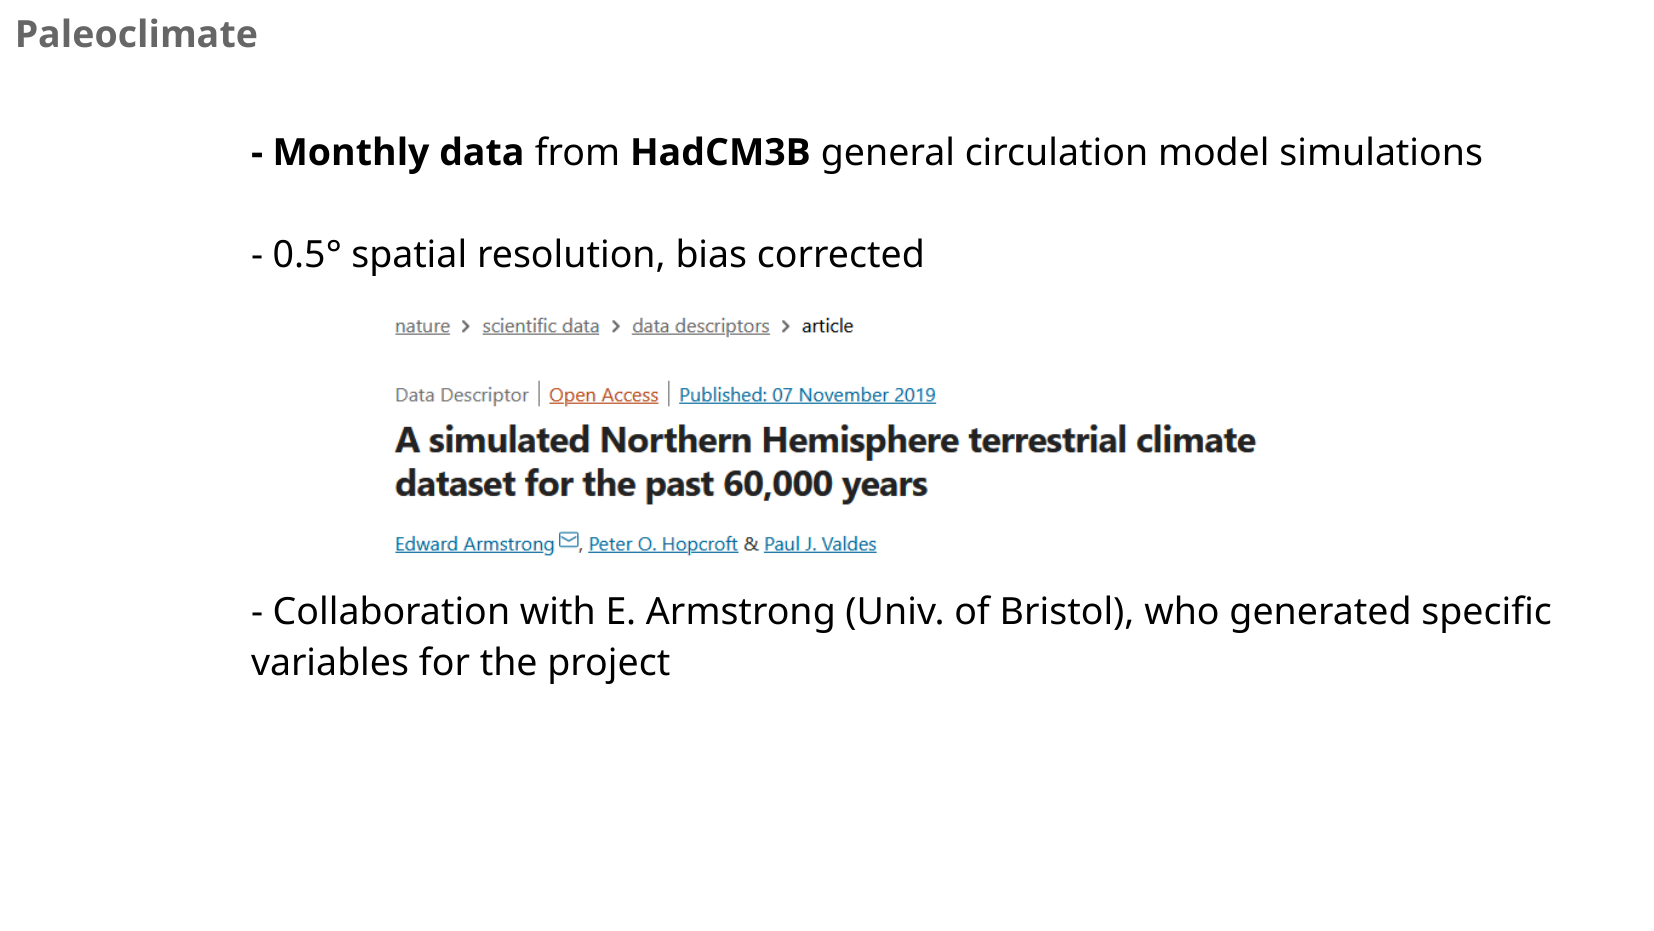

Paleoclimate
- Monthly data from HadCM3B general circulation model simulations
- 0.5° spatial resolution, bias corrected
- Collaboration with E. Armstrong (Univ. of Bristol), who generated specific variables for the project